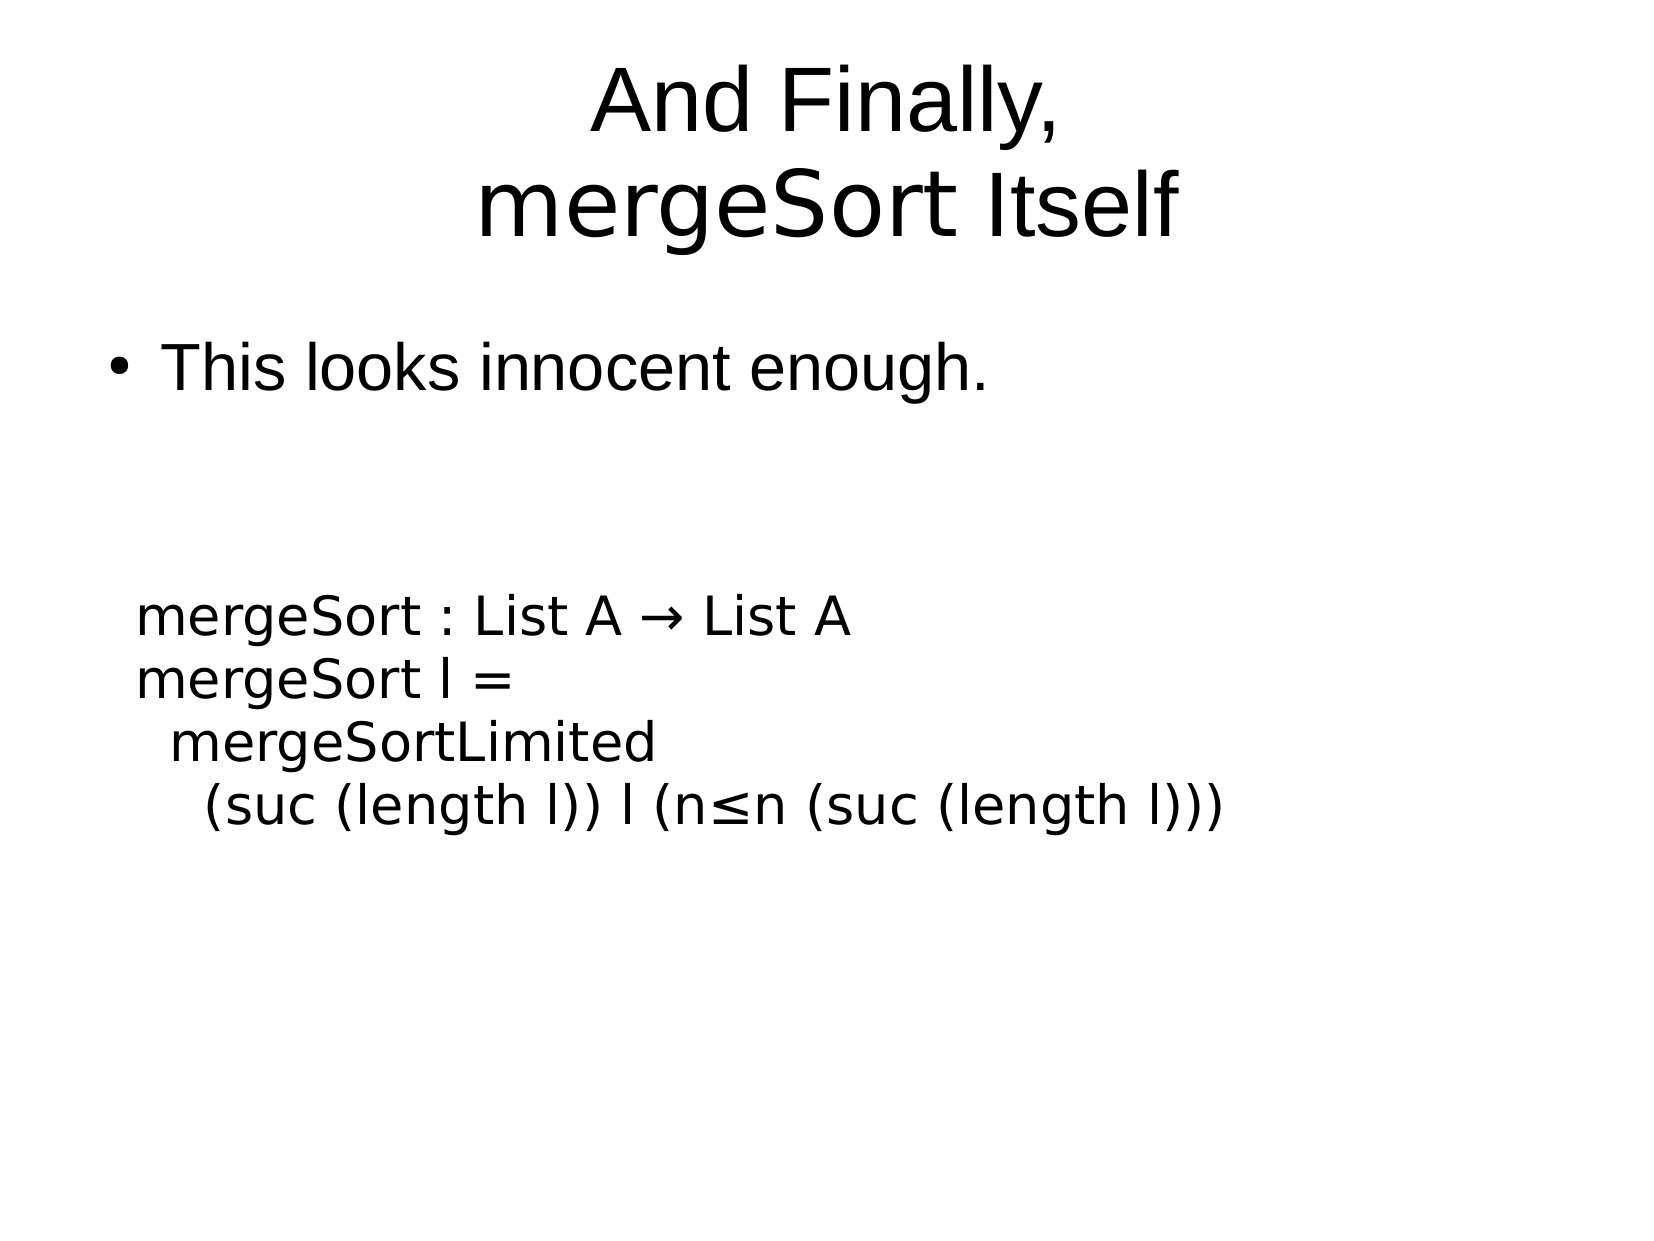

# And Finally, mergeSort Itself
This looks innocent enough.
mergeSort : List A → List A
mergeSort l =
 mergeSortLimited
 (suc (length l)) l (n≤n (suc (length l)))